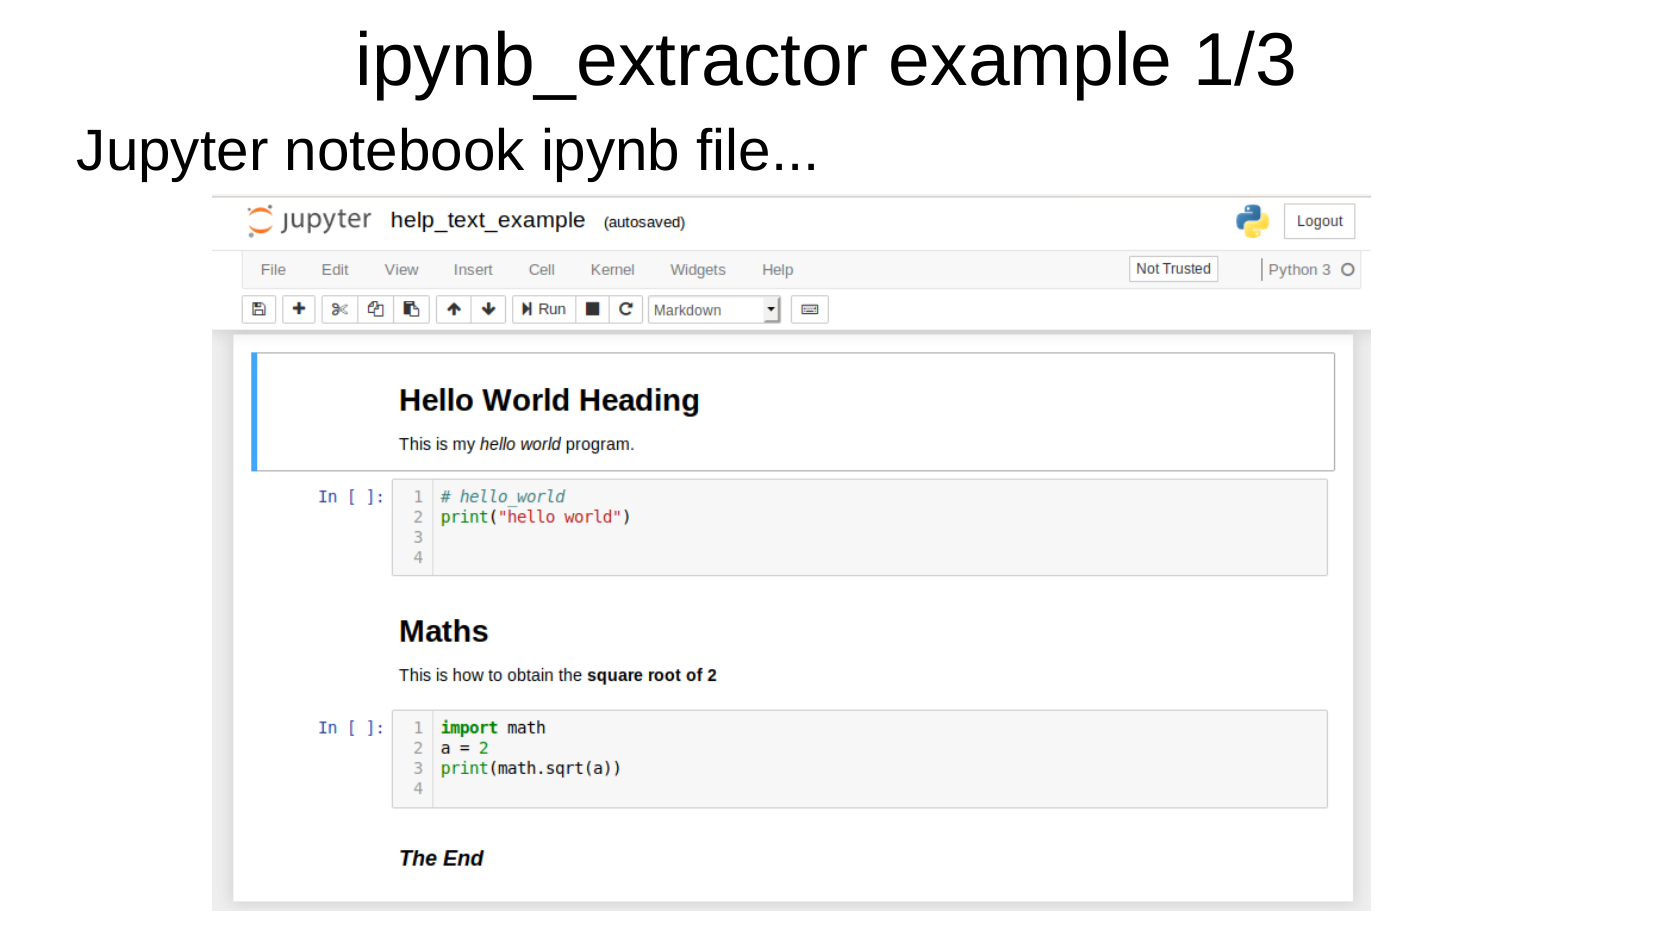

# ipynb_extractor example 1/3
Jupyter notebook ipynb file...